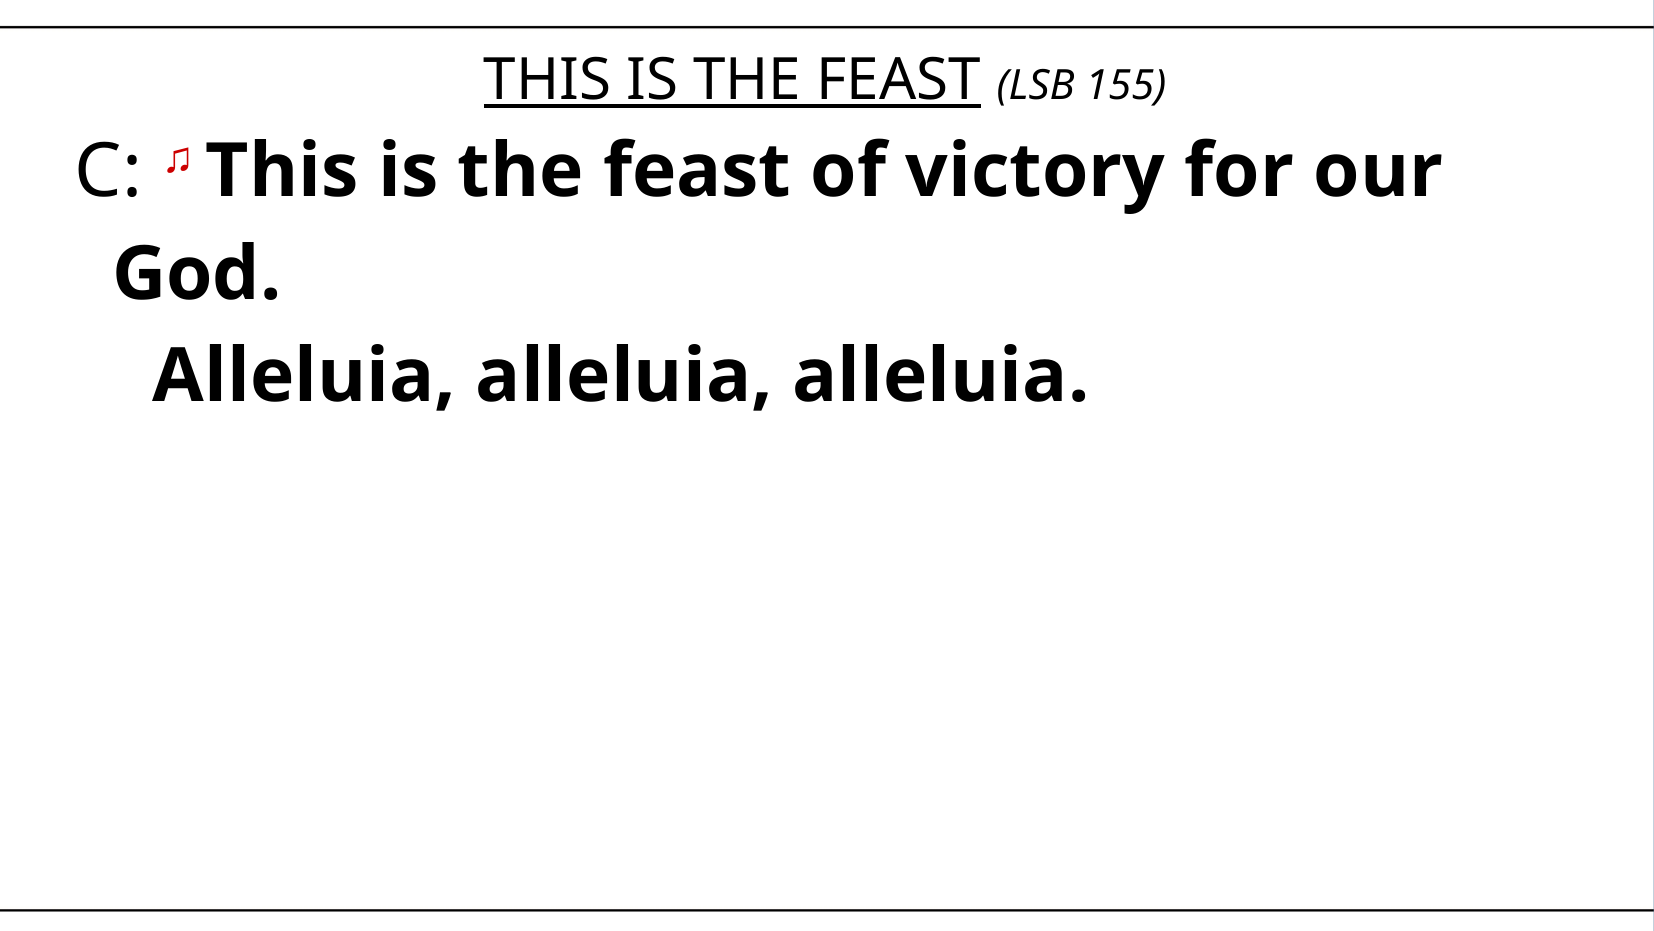

THIS IS THE FEAST (LSB 155)
C: ♫ This is the feast of victory for our God.
 Alleluia, alleluia, alleluia.